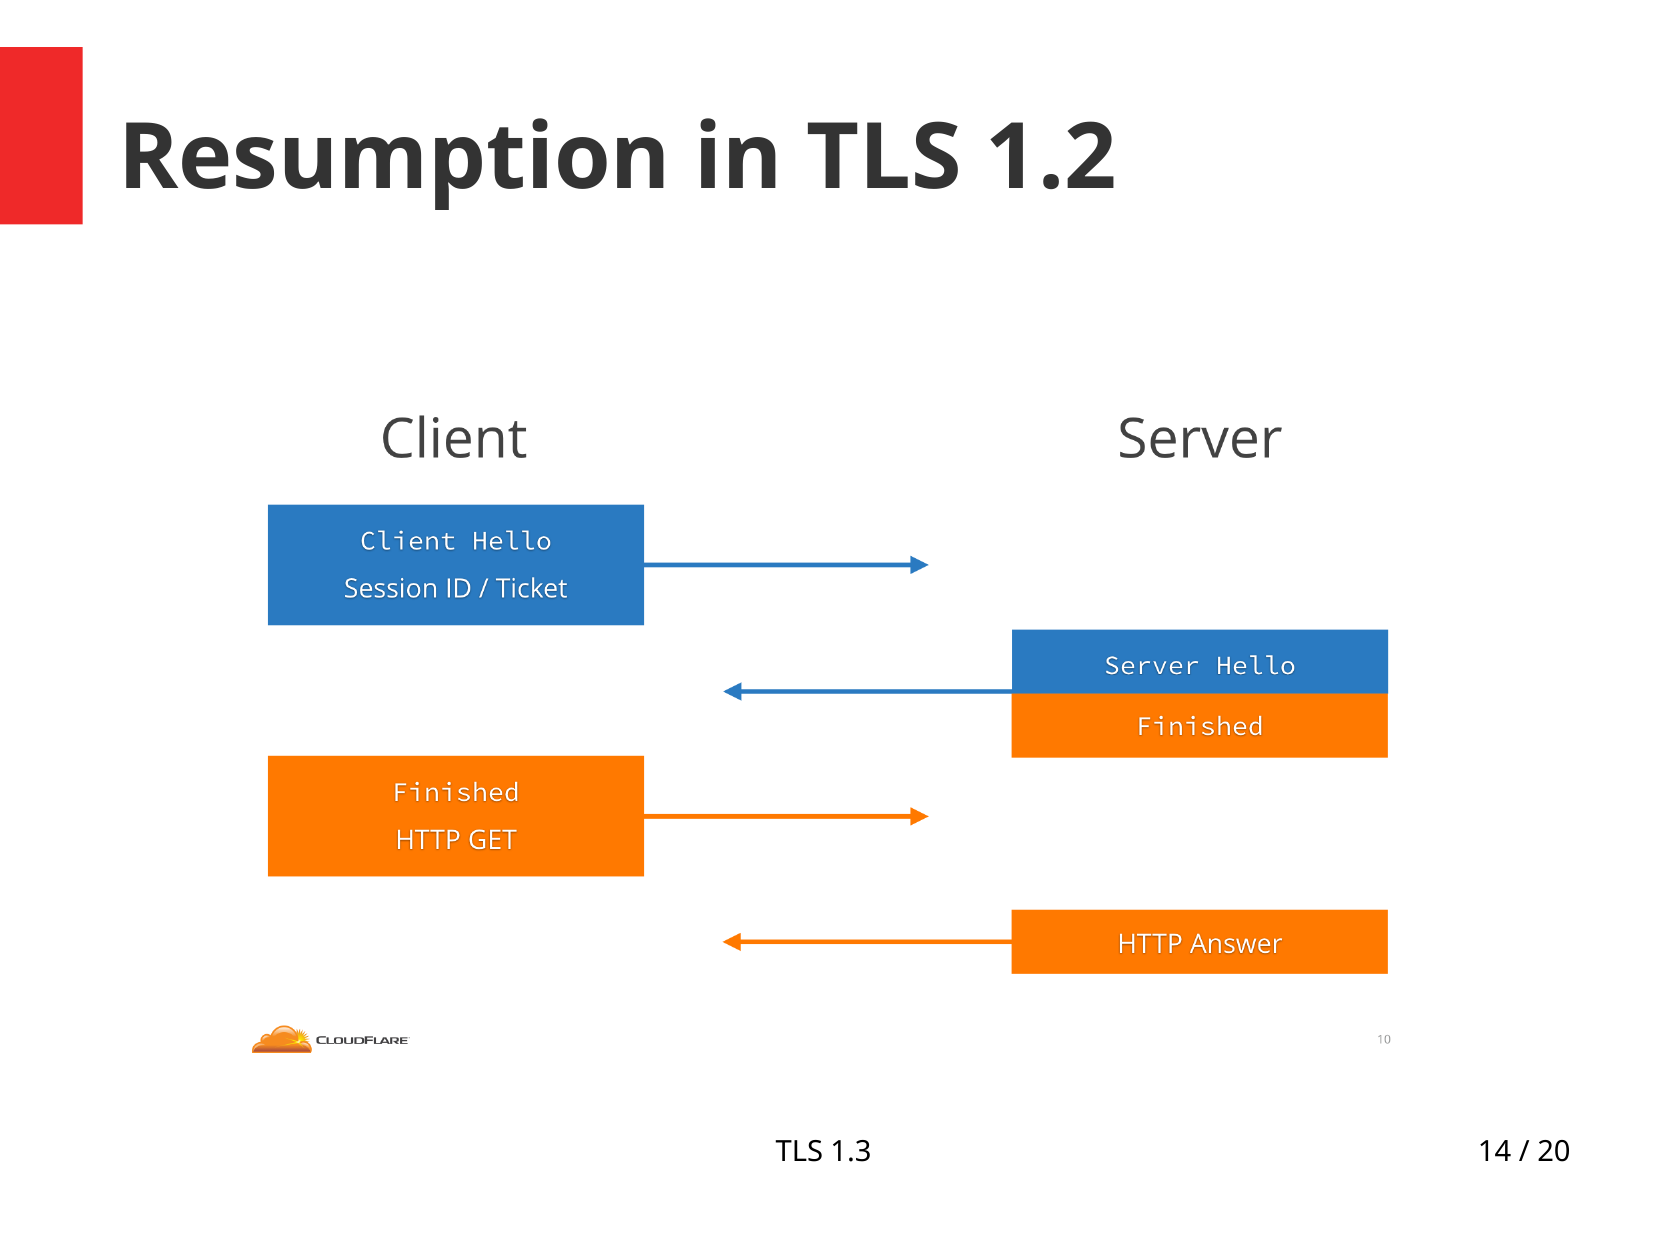

# Resumption in TLS 1.2
TLS 1.3
14